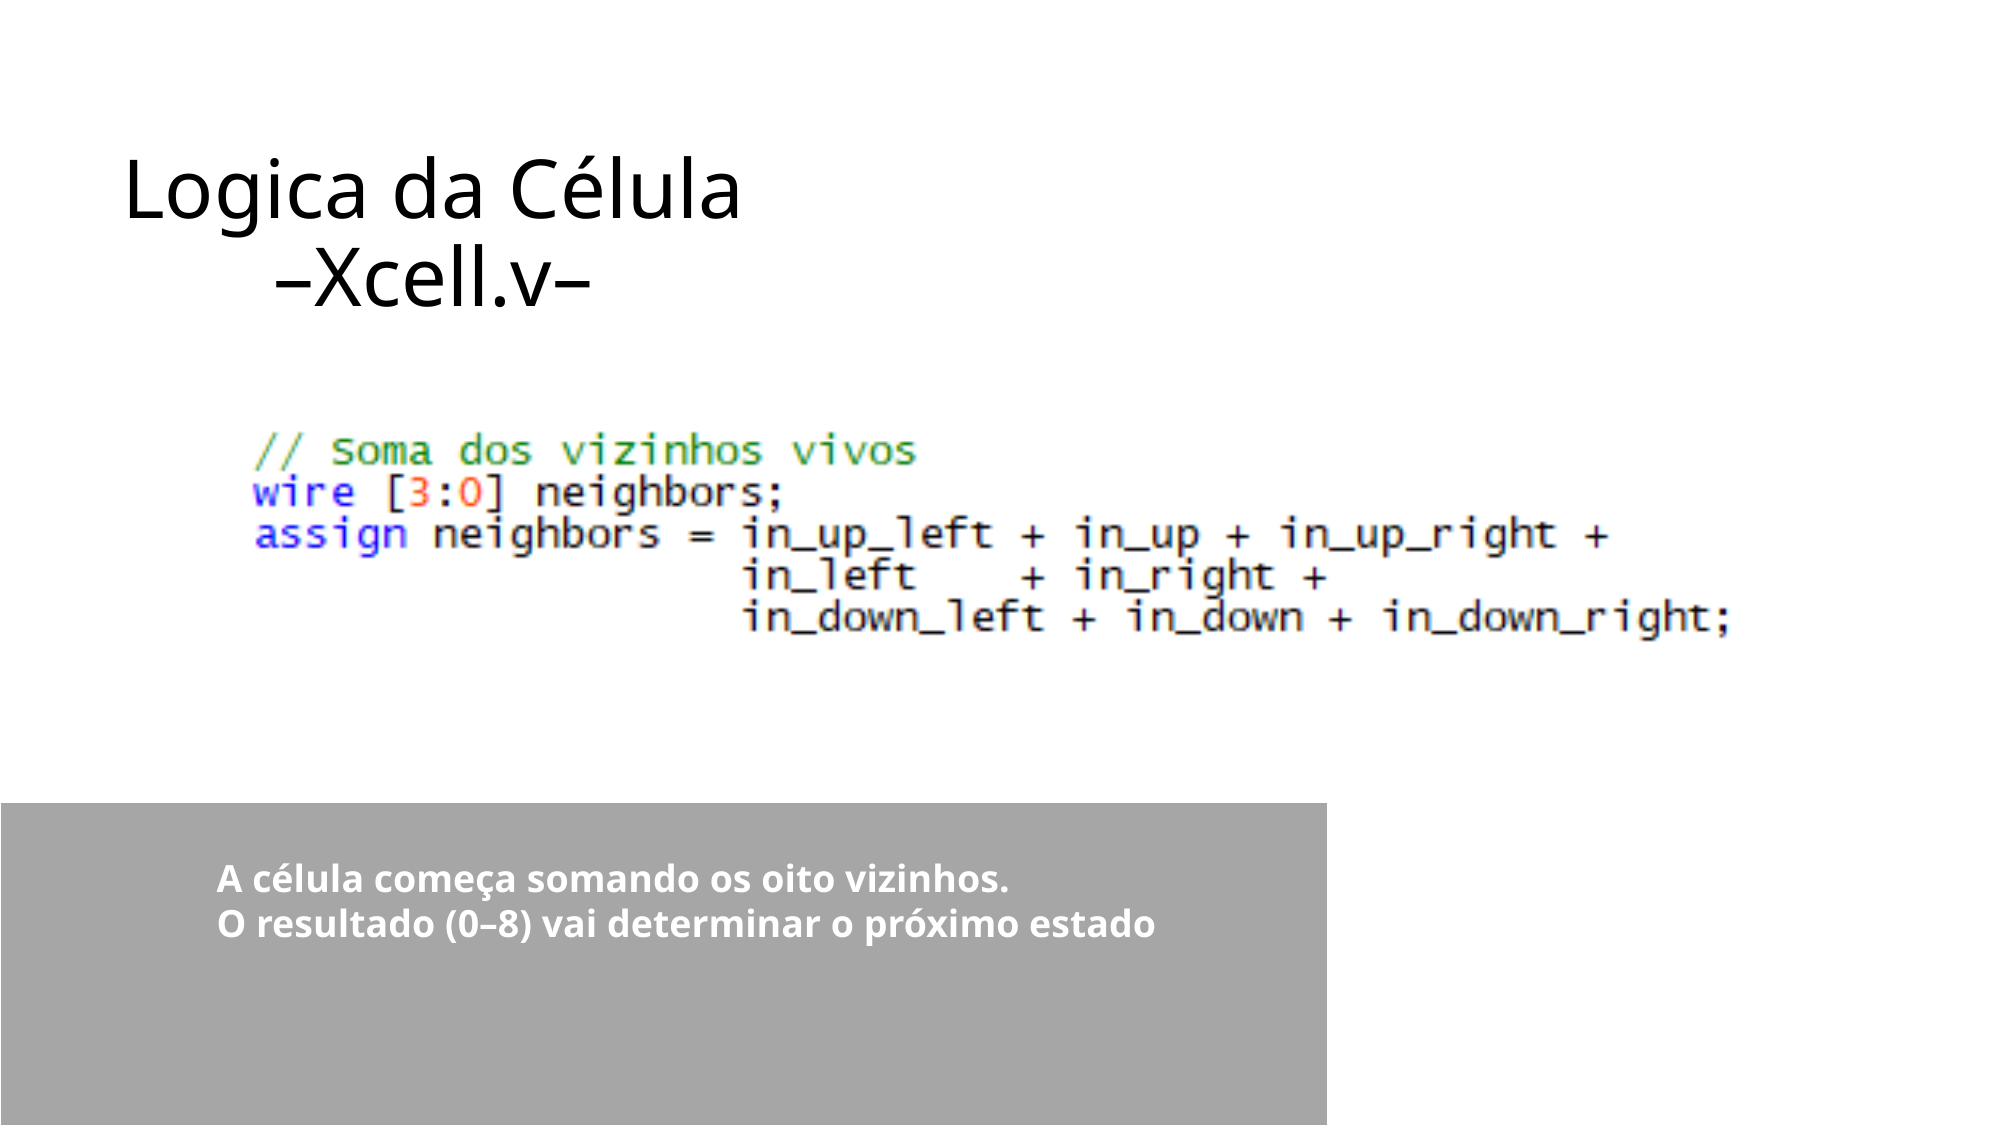

# Logica da Célula –Xcell.v–
A célula começa somando os oito vizinhos.
O resultado (0–8) vai determinar o próximo estado